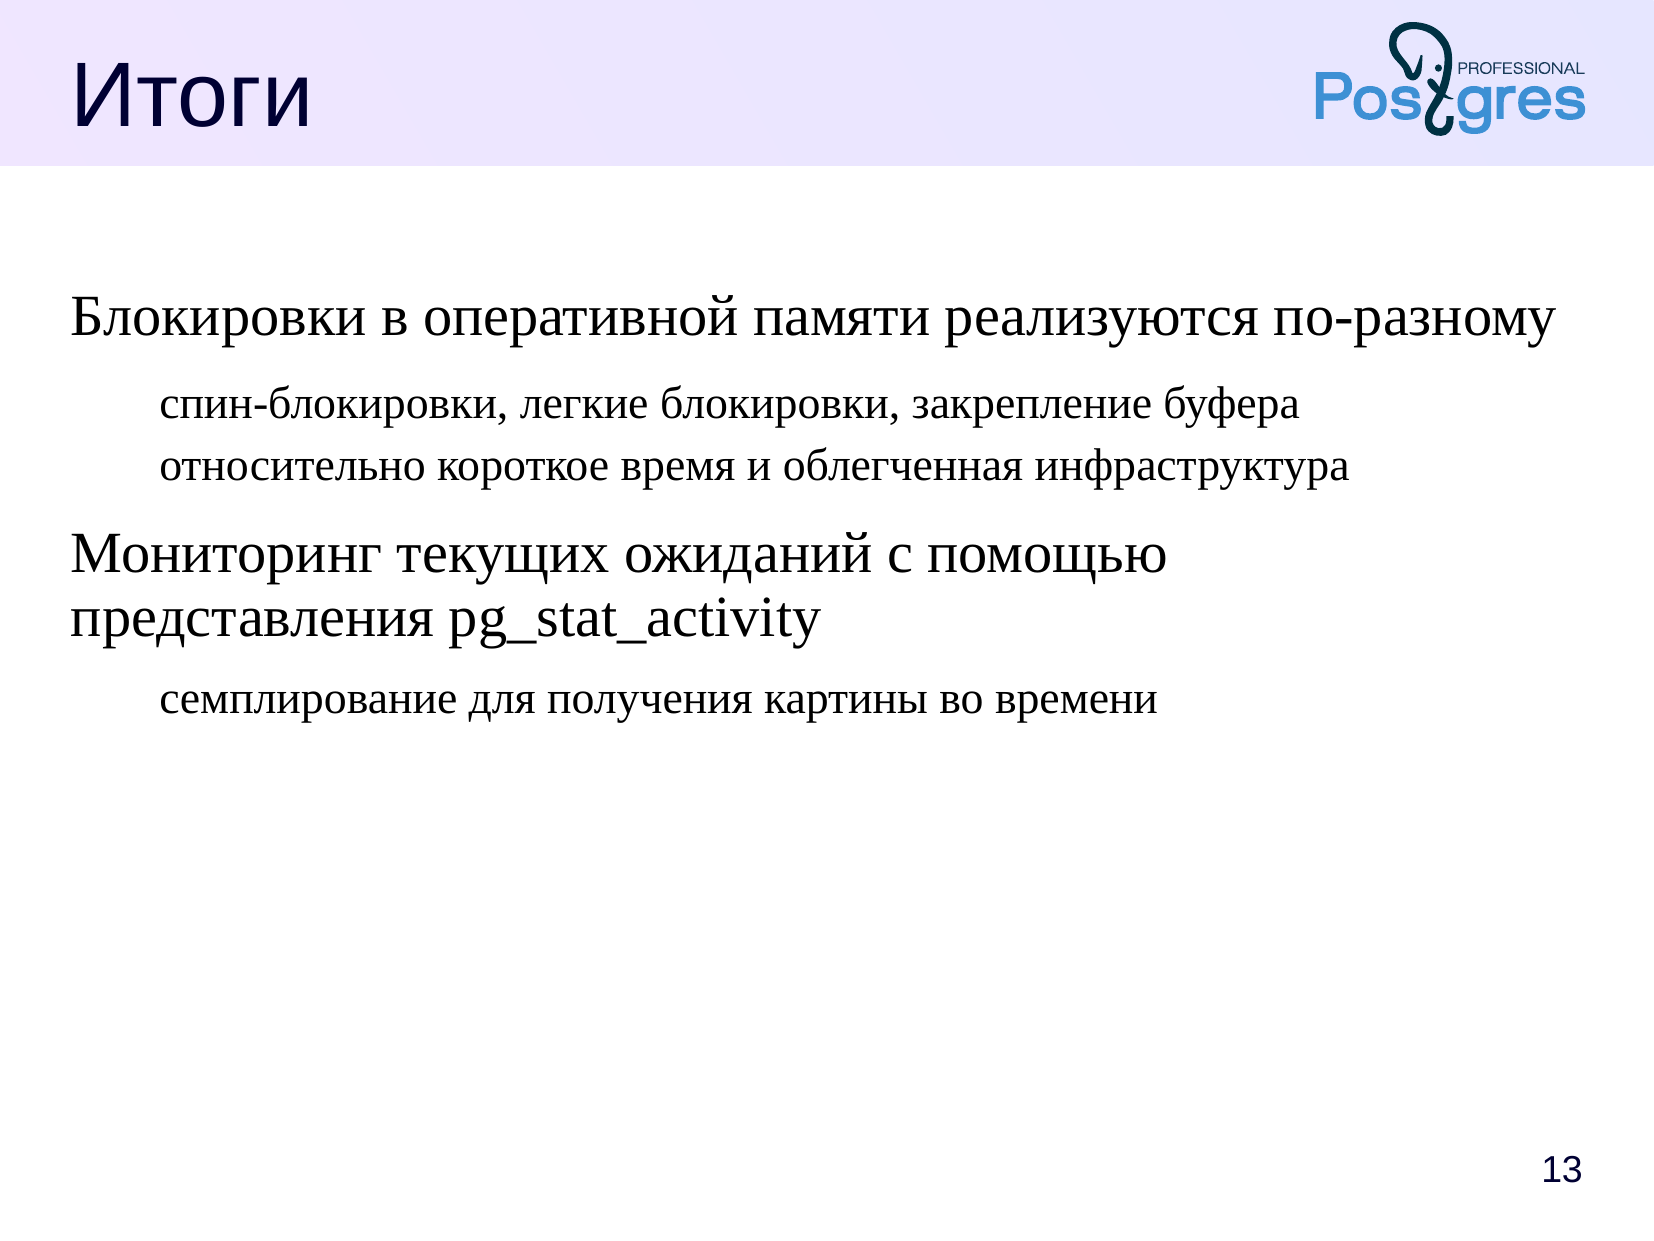

# Итоги
Блокировки в оперативной памяти реализуются по-разному
спин-блокировки, легкие блокировки, закрепление буфера
относительно короткое время и облегченная инфраструктура
Мониторинг текущих ожиданий с помощью
представления pg_stat_activity
семплирование для получения картины во времени